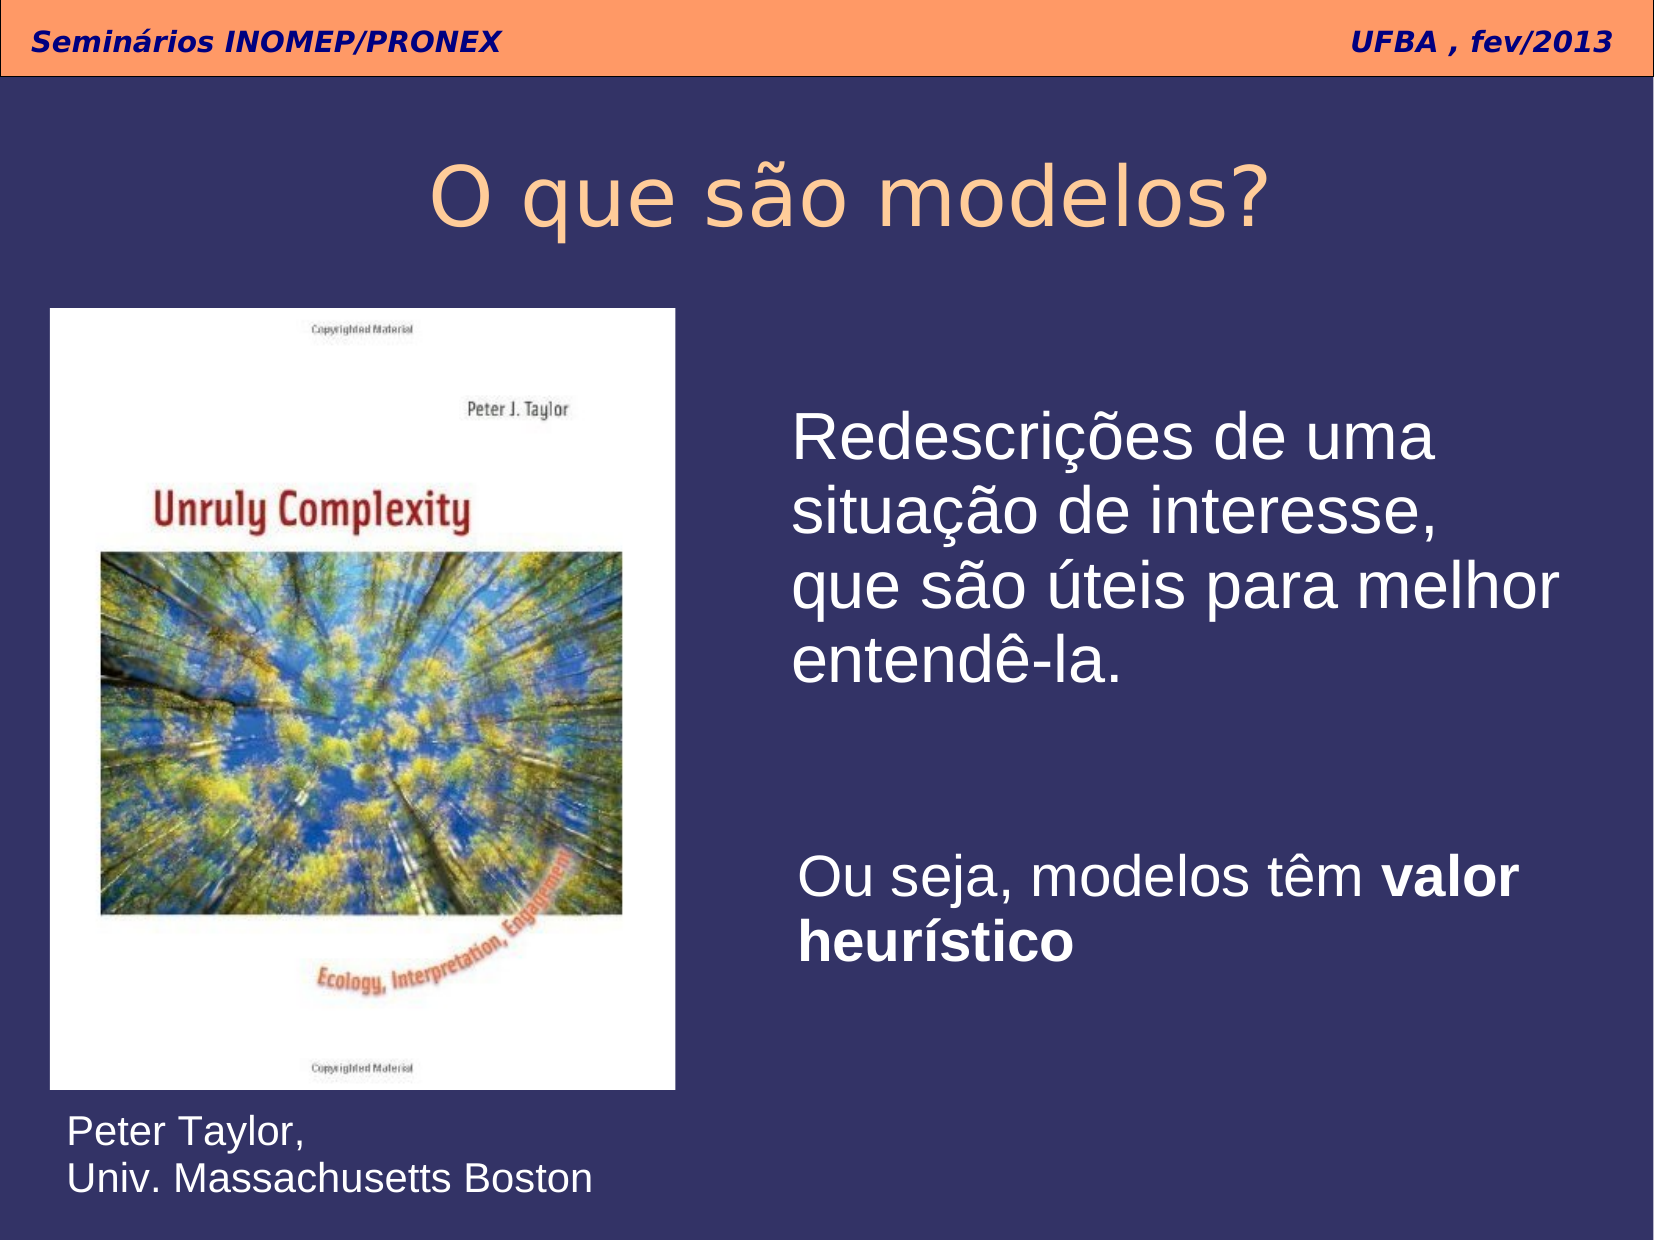

# O que são modelos?
Redescrições de uma situação de interesse, que são úteis para melhor entendê-la.
Ou seja, modelos têm valor heurístico
Peter Taylor,
Univ. Massachusetts Boston